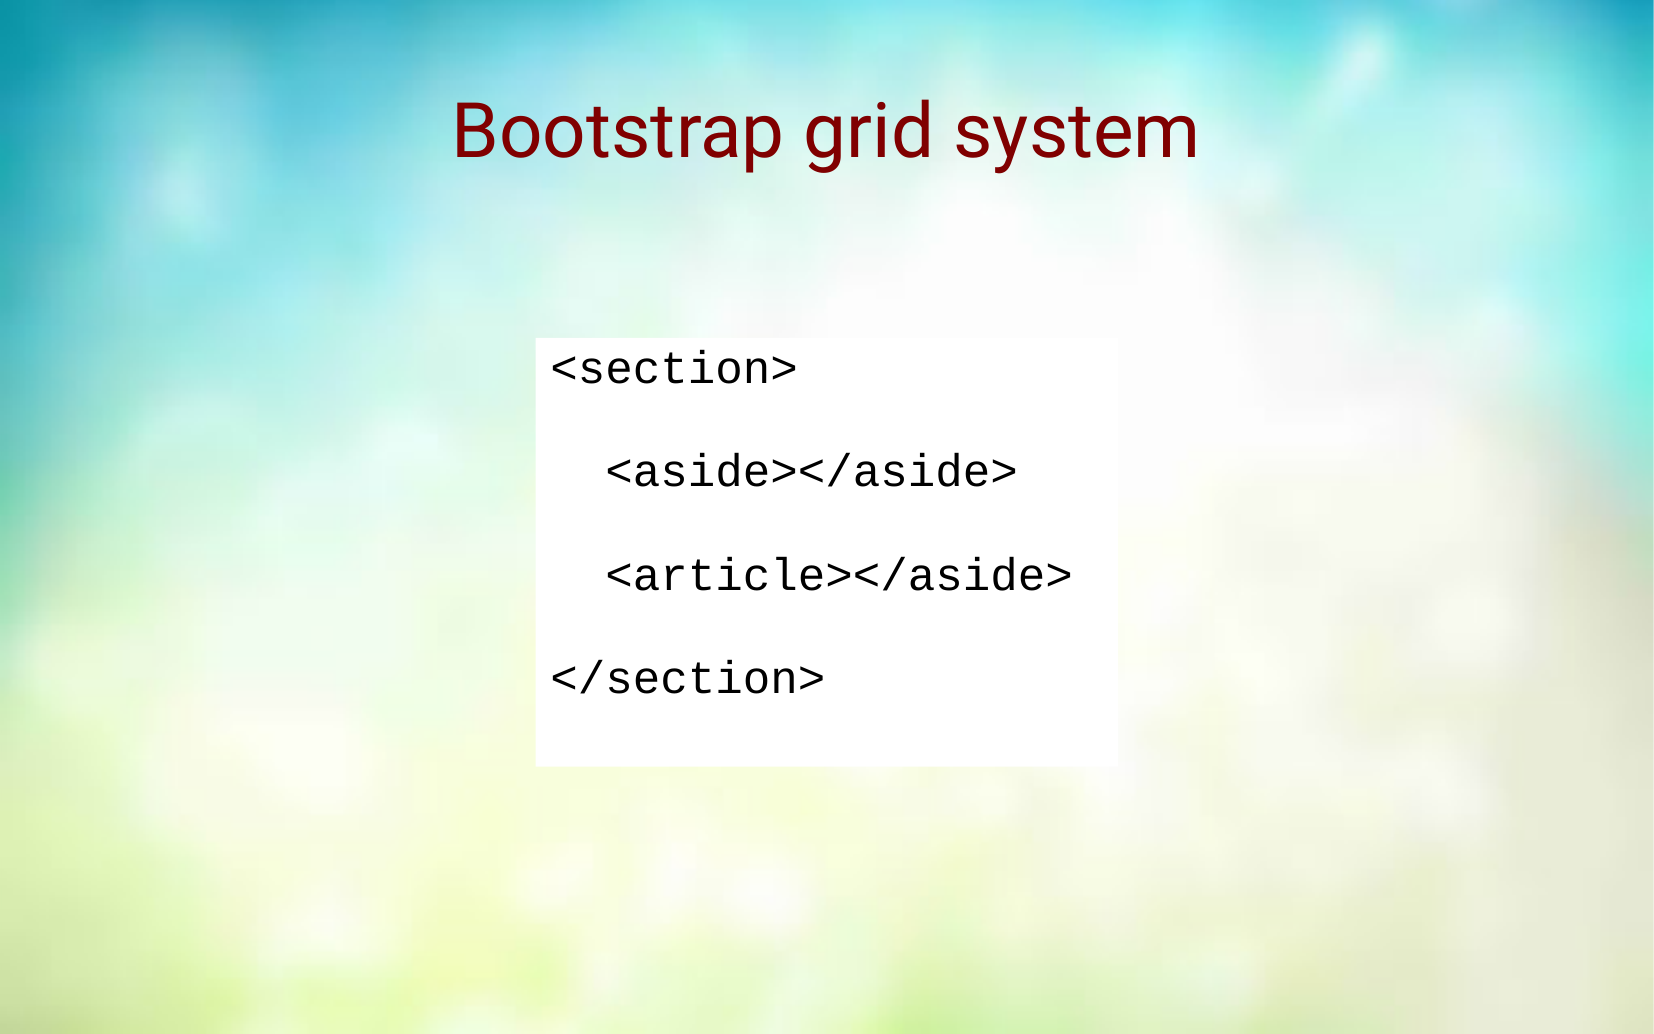

# Bootstrap grid system
<section>
 <aside></aside>
 <article></aside>
</section>